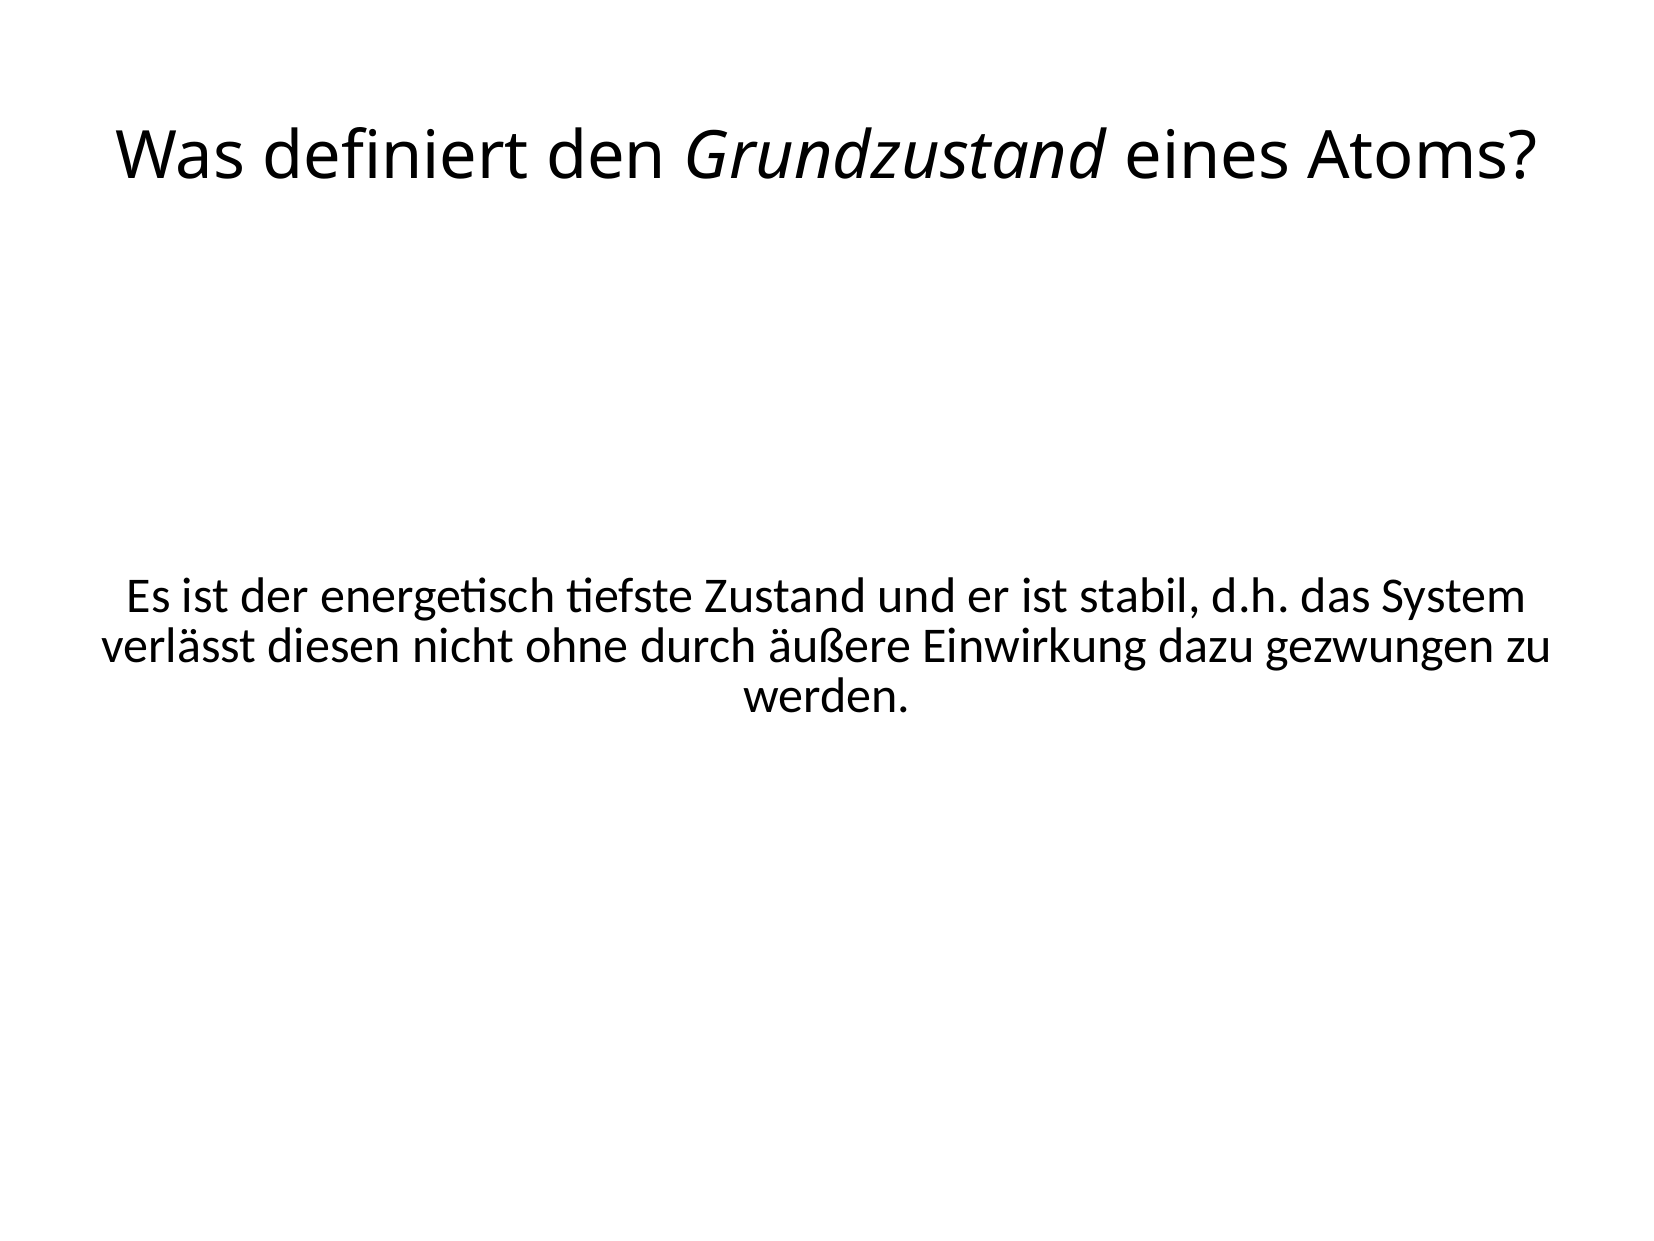

# Was definiert den Grundzustand eines Atoms?
Es ist der energetisch tiefste Zustand und er ist stabil, d.h. das System verlässt diesen nicht ohne durch äußere Einwirkung dazu gezwungen zu werden.